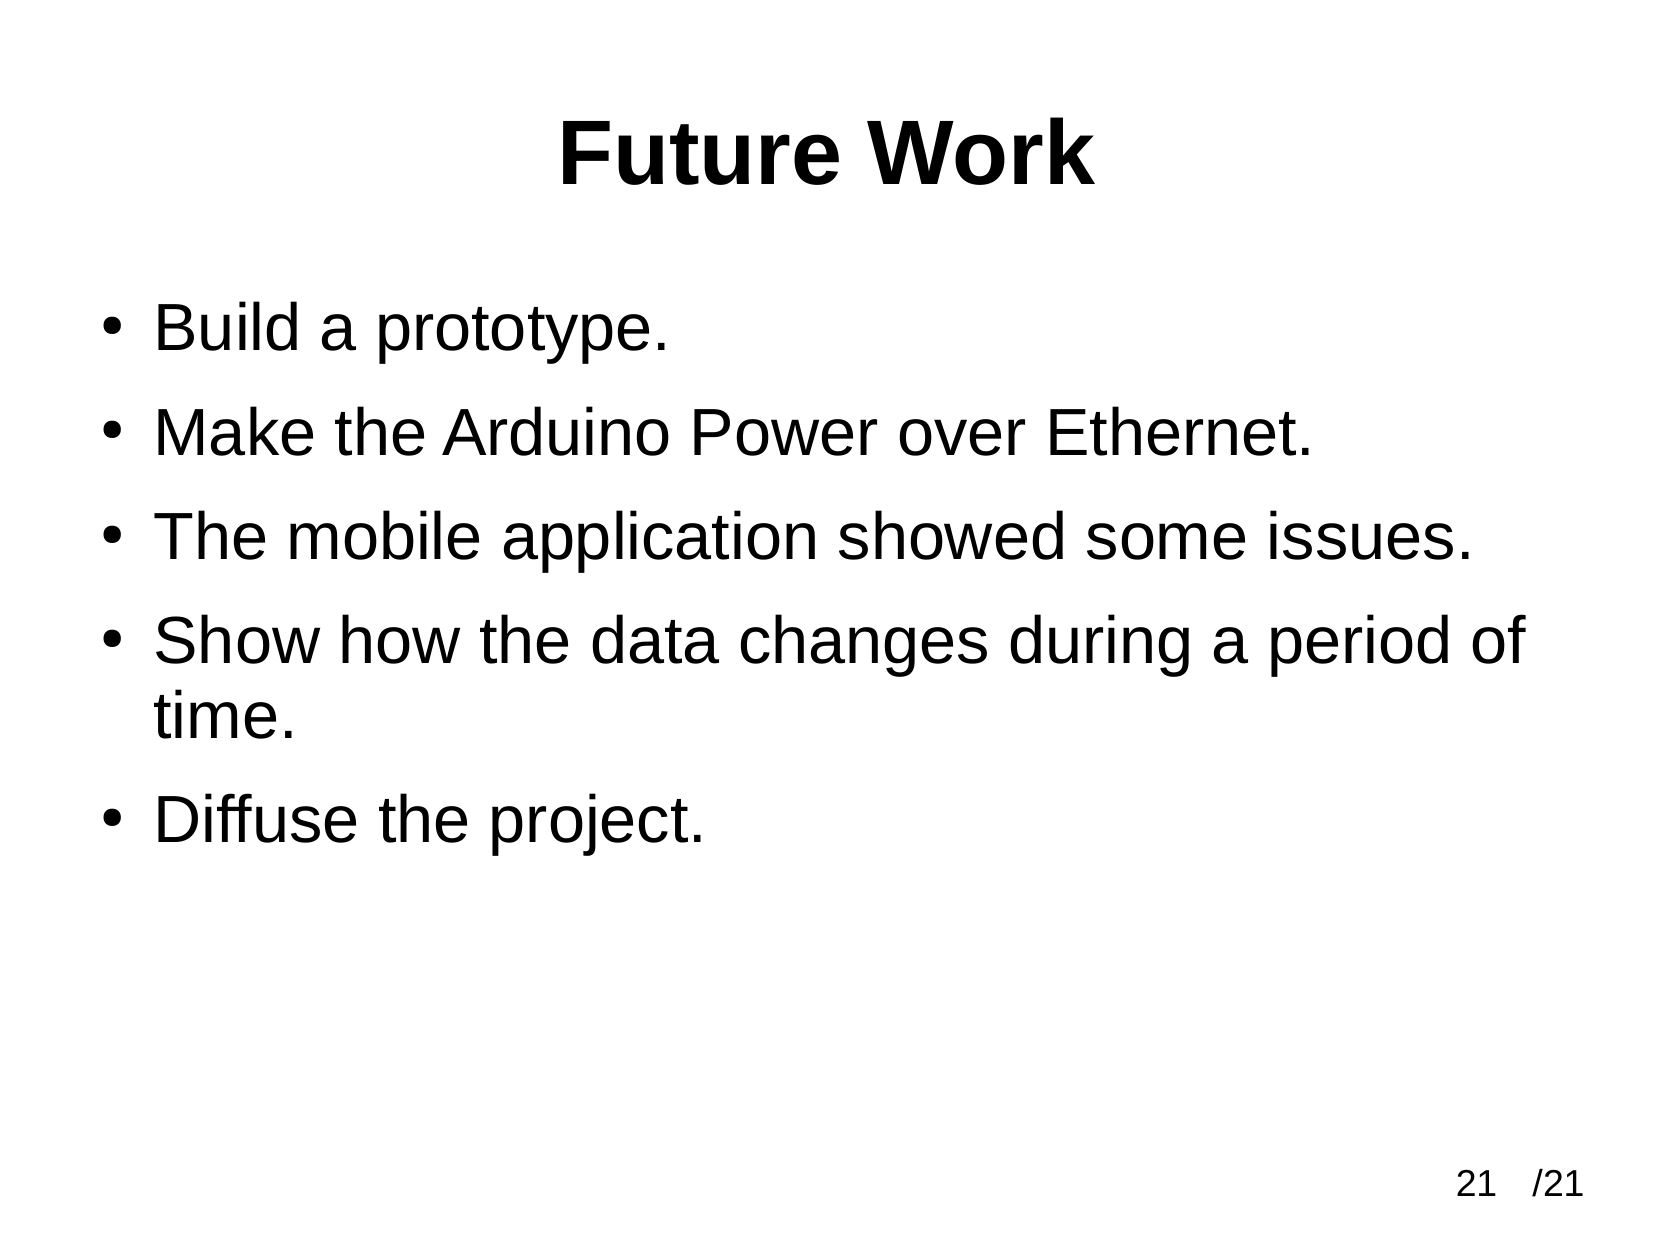

# Future Work
Build a prototype.
Make the Arduino Power over Ethernet.
The mobile application showed some issues.
Show how the data changes during a period of time.
Diffuse the project.
/21